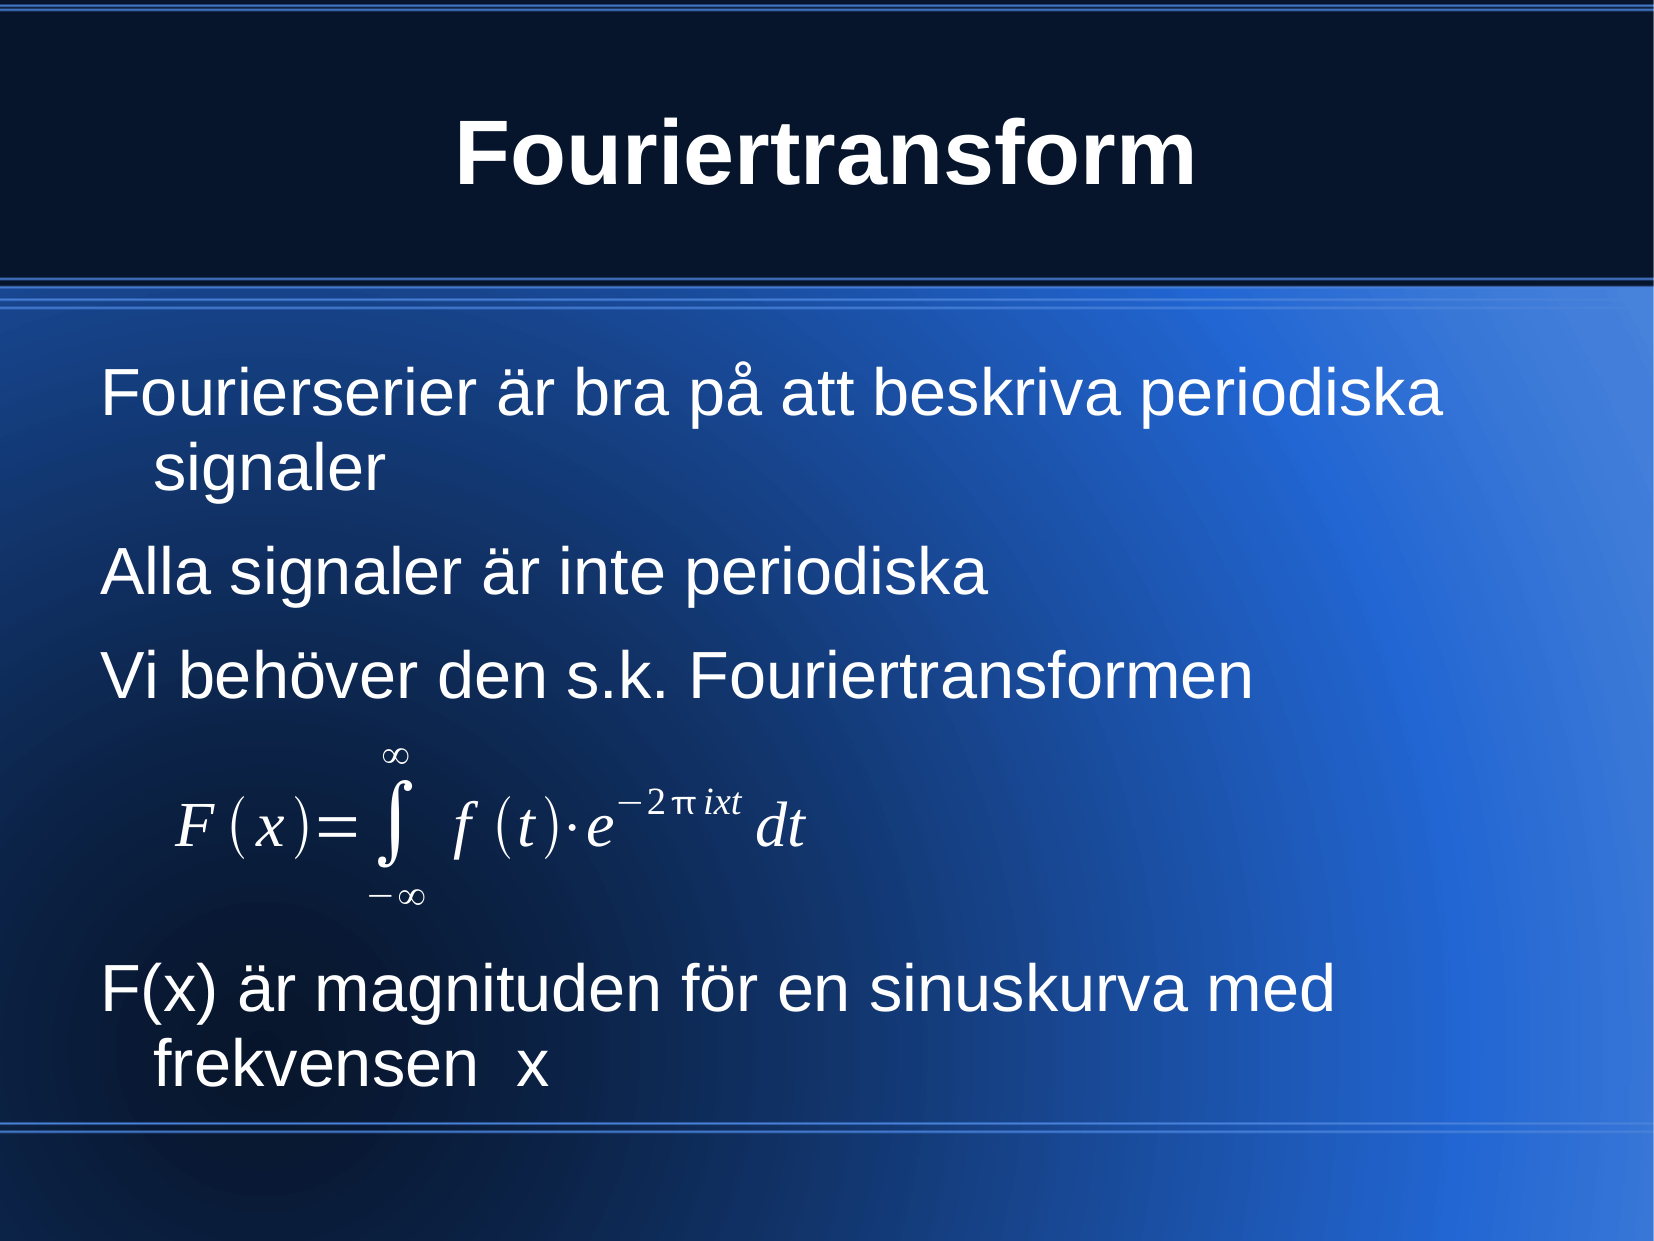

# Fouriertransform
Fourierserier är bra på att beskriva periodiska signaler
Alla signaler är inte periodiska
Vi behöver den s.k. Fouriertransformen
F(x) är magnituden för en sinuskurva med frekvensen x